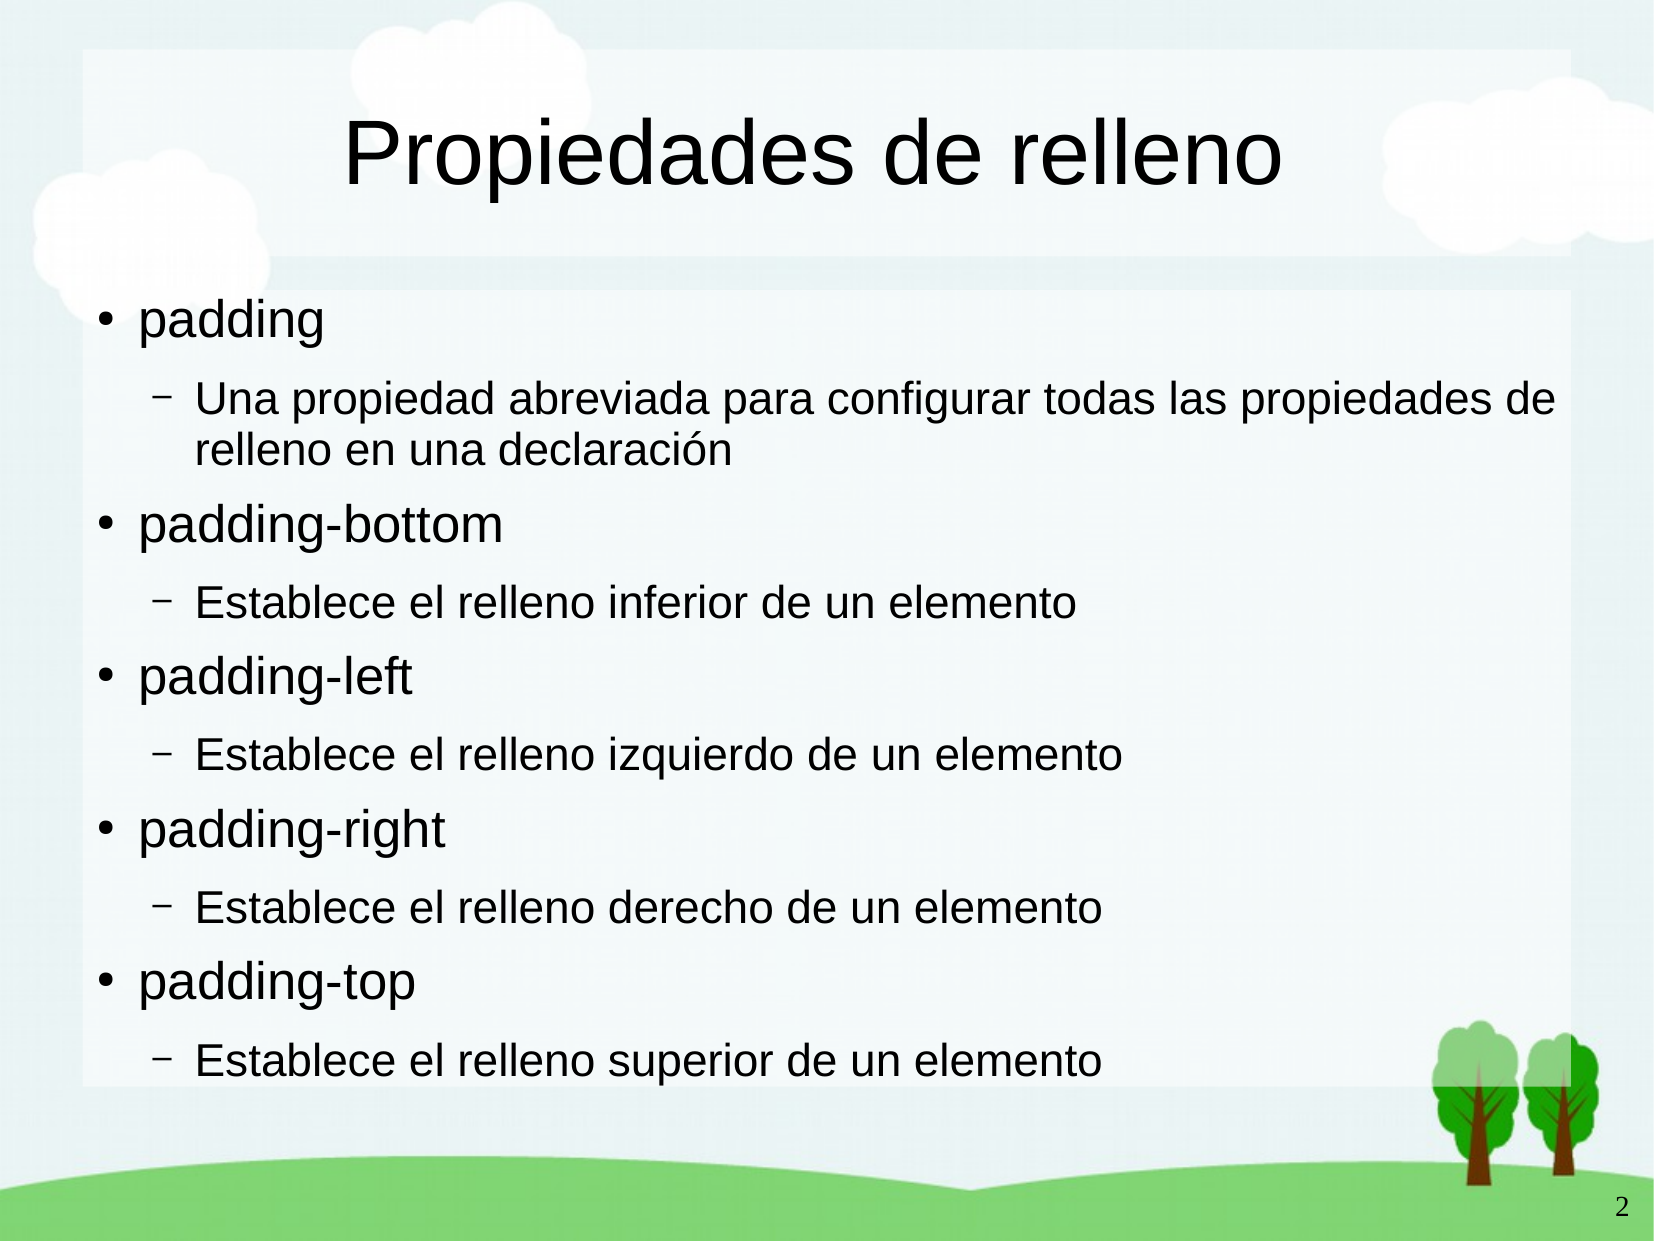

# Propiedades de relleno
padding
Una propiedad abreviada para configurar todas las propiedades de relleno en una declaración
padding-bottom
Establece el relleno inferior de un elemento
padding-left
Establece el relleno izquierdo de un elemento
padding-right
Establece el relleno derecho de un elemento
padding-top
Establece el relleno superior de un elemento
2